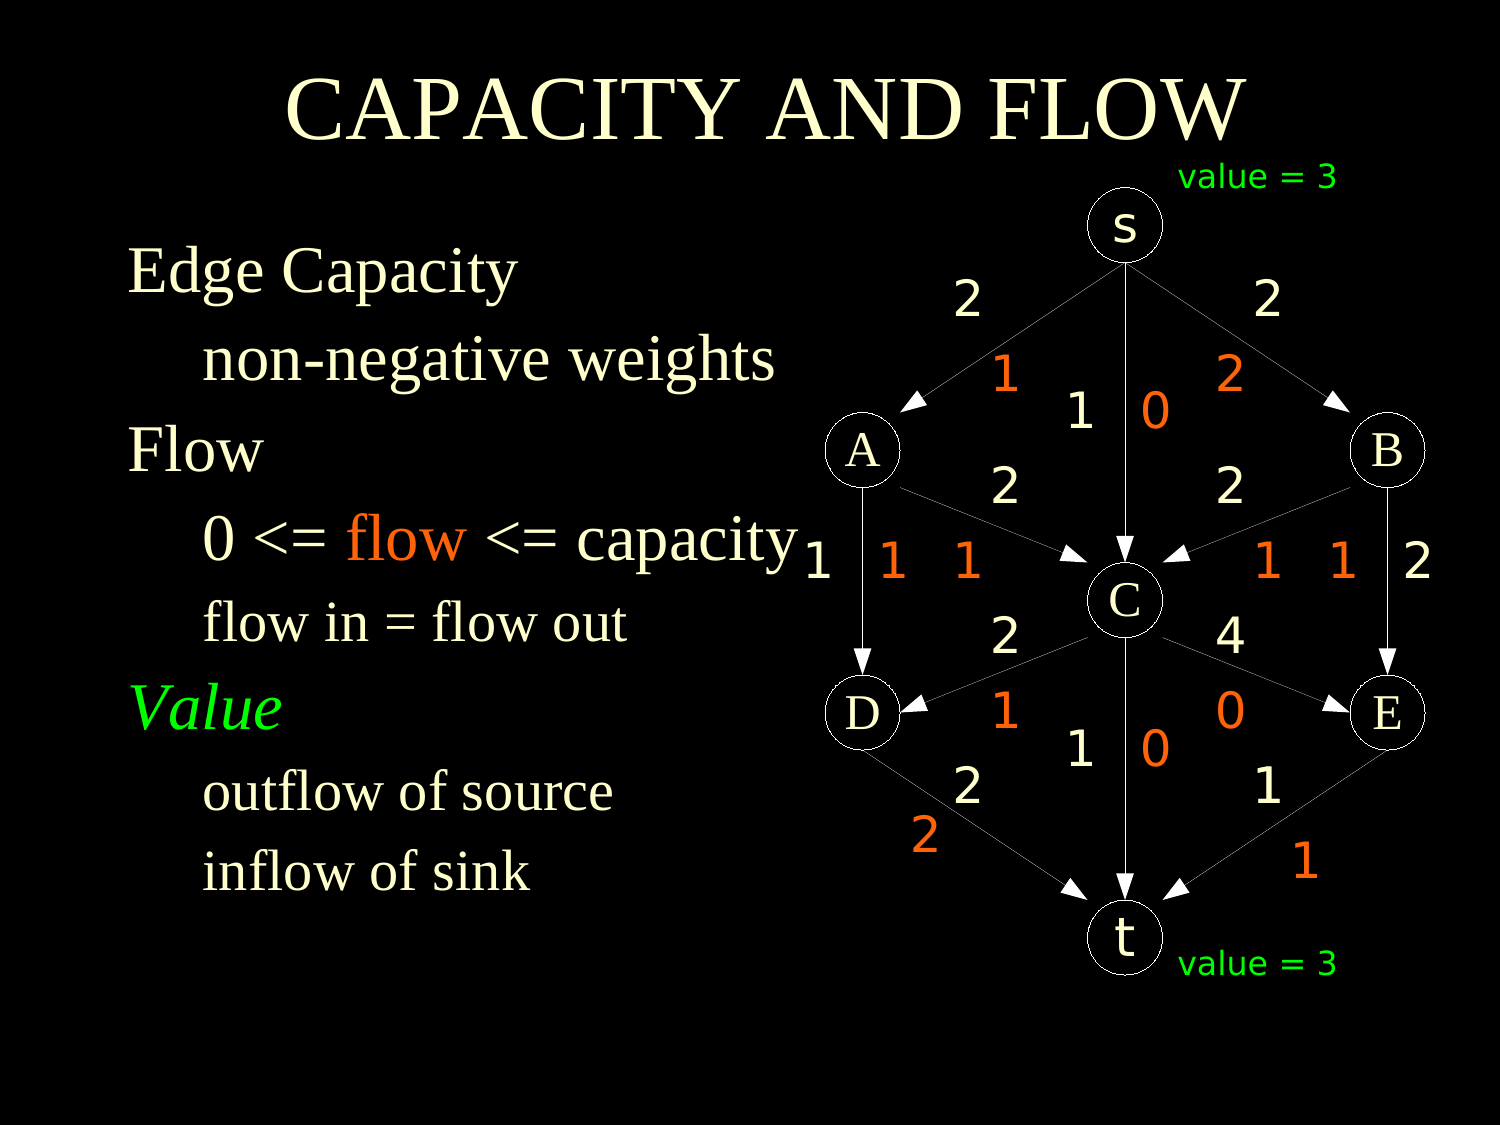

# CAPACITY AND FLOW
value = 3
s
Edge Capacity
non-negative weights
Flow
0 <= flow <= capacity
flow in = flow out
Value
outflow of source
inflow of sink
2
2
1
2
1
0
A
B
2
2
1
1
1
1
1
2
C
2
4
D
1
0
E
1
0
2
1
1
2
1
t
value = 3